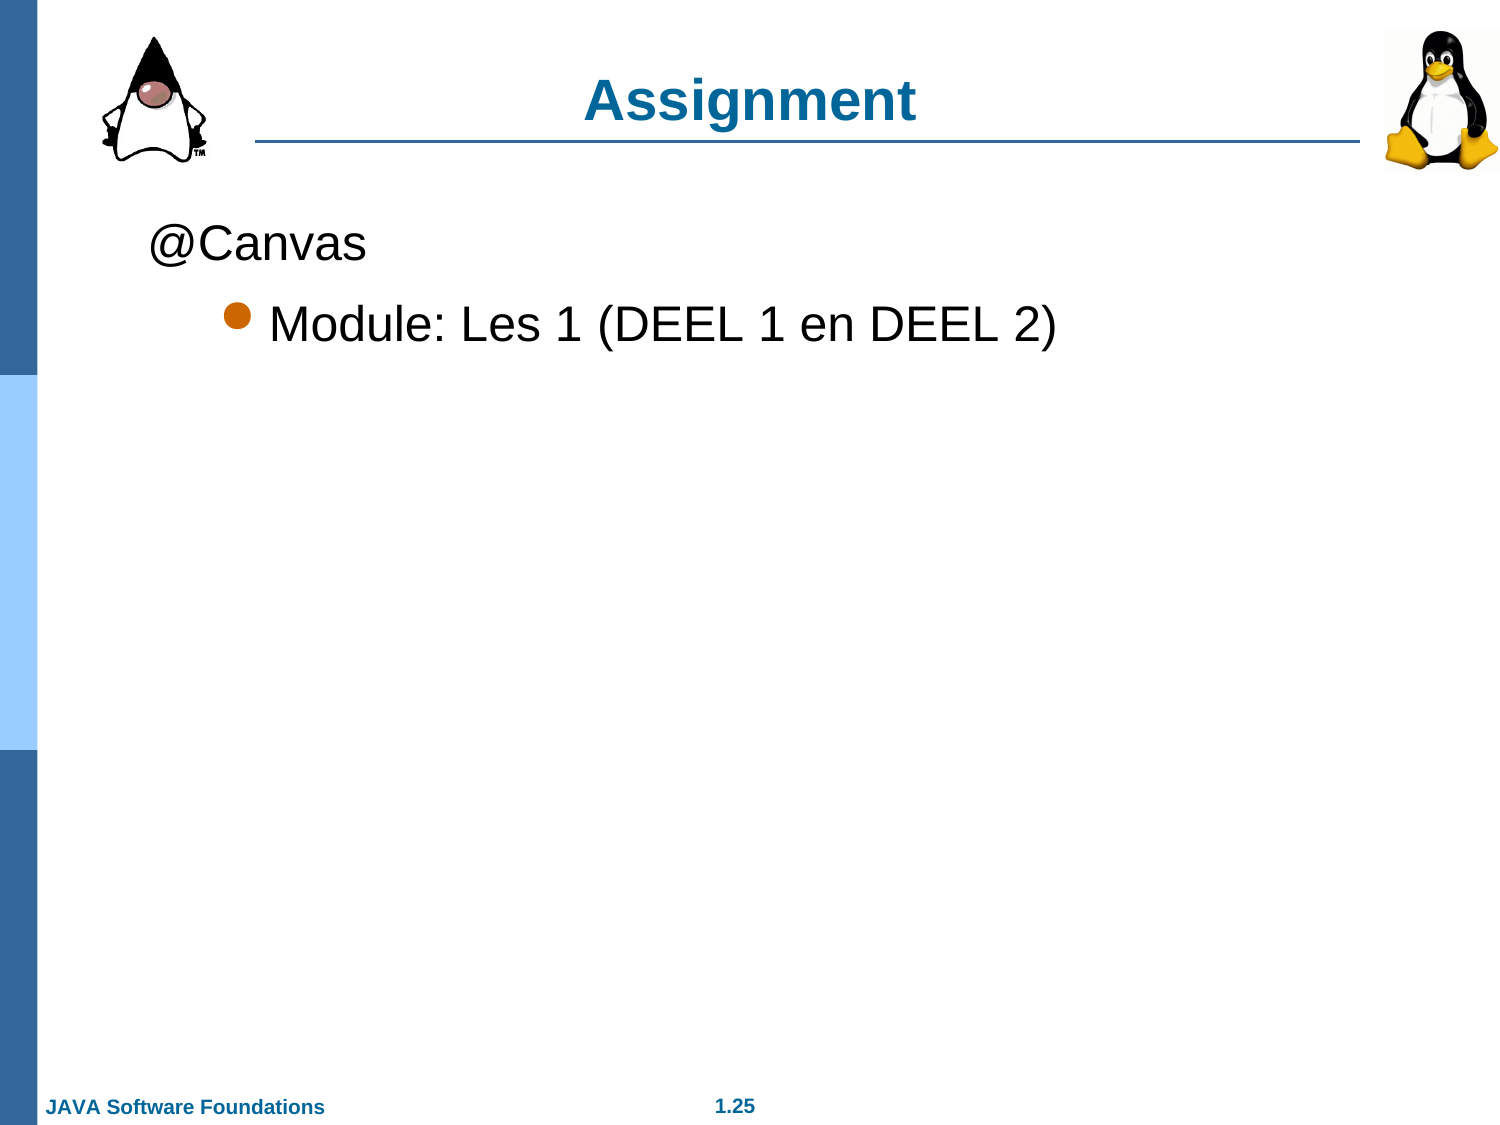

# Assignment
@Canvas
Module: Les 1	(DEEL 1 en DEEL 2)